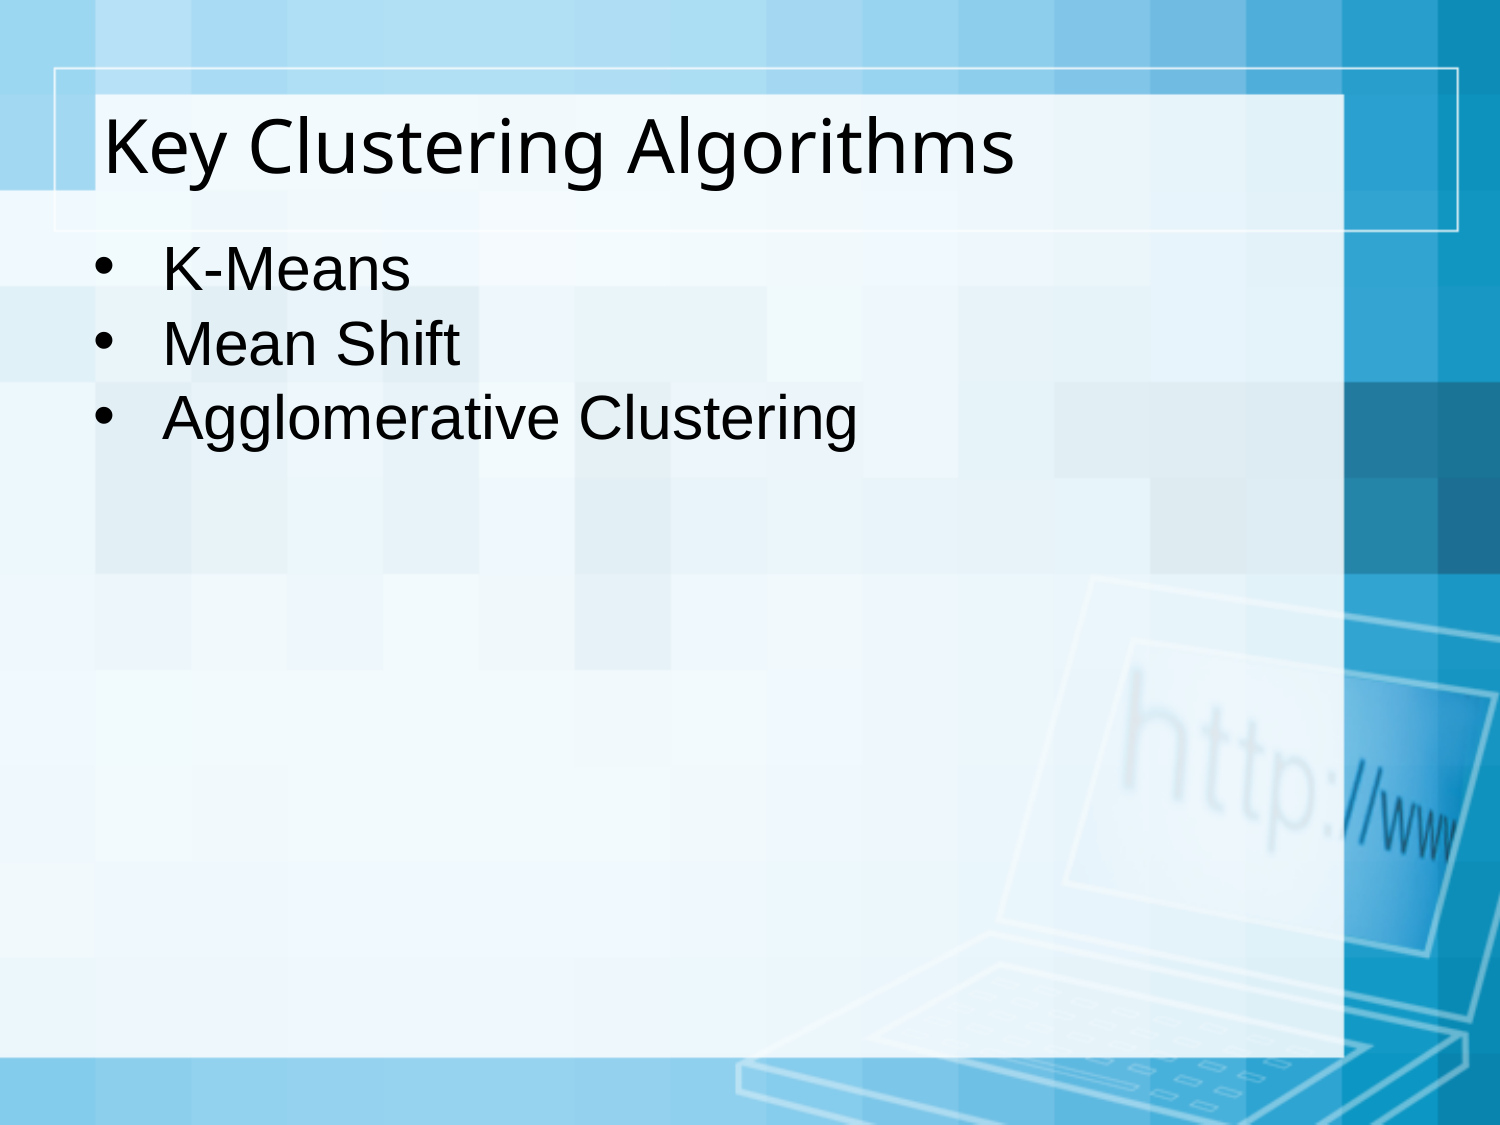

# Key Clustering Algorithms
K-Means
Mean Shift
Agglomerative Clustering